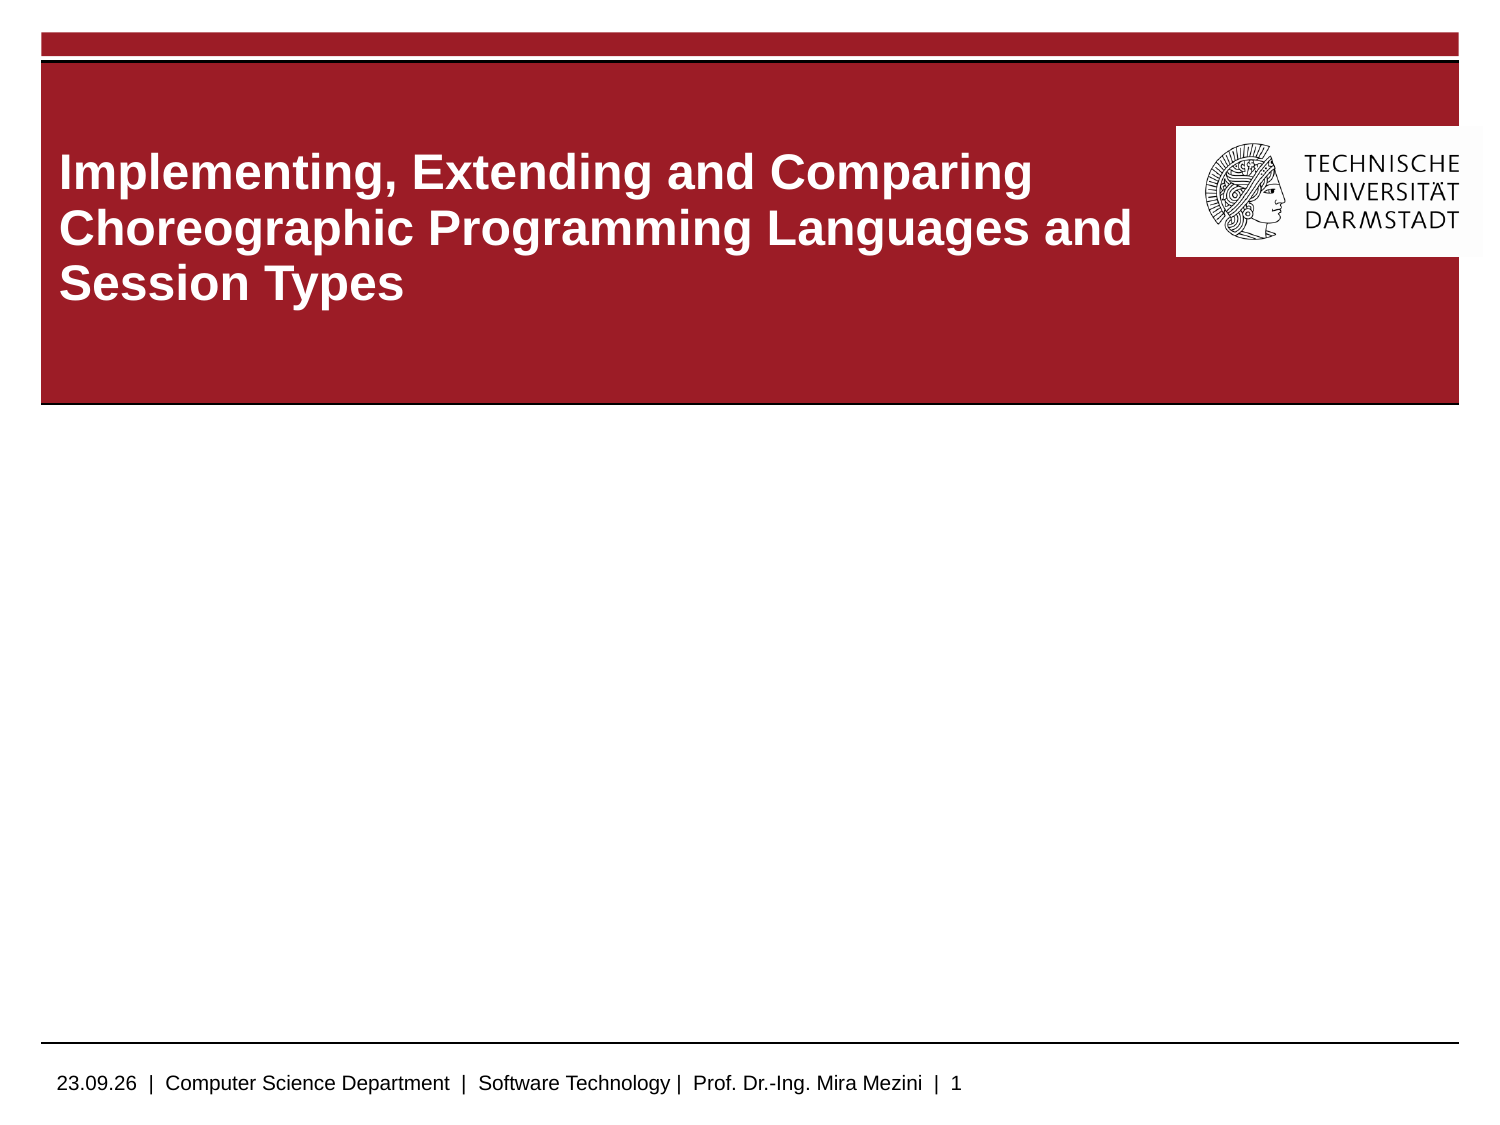

# Implementing, Extending and Comparing Choreographic Programming Languages and Session Types